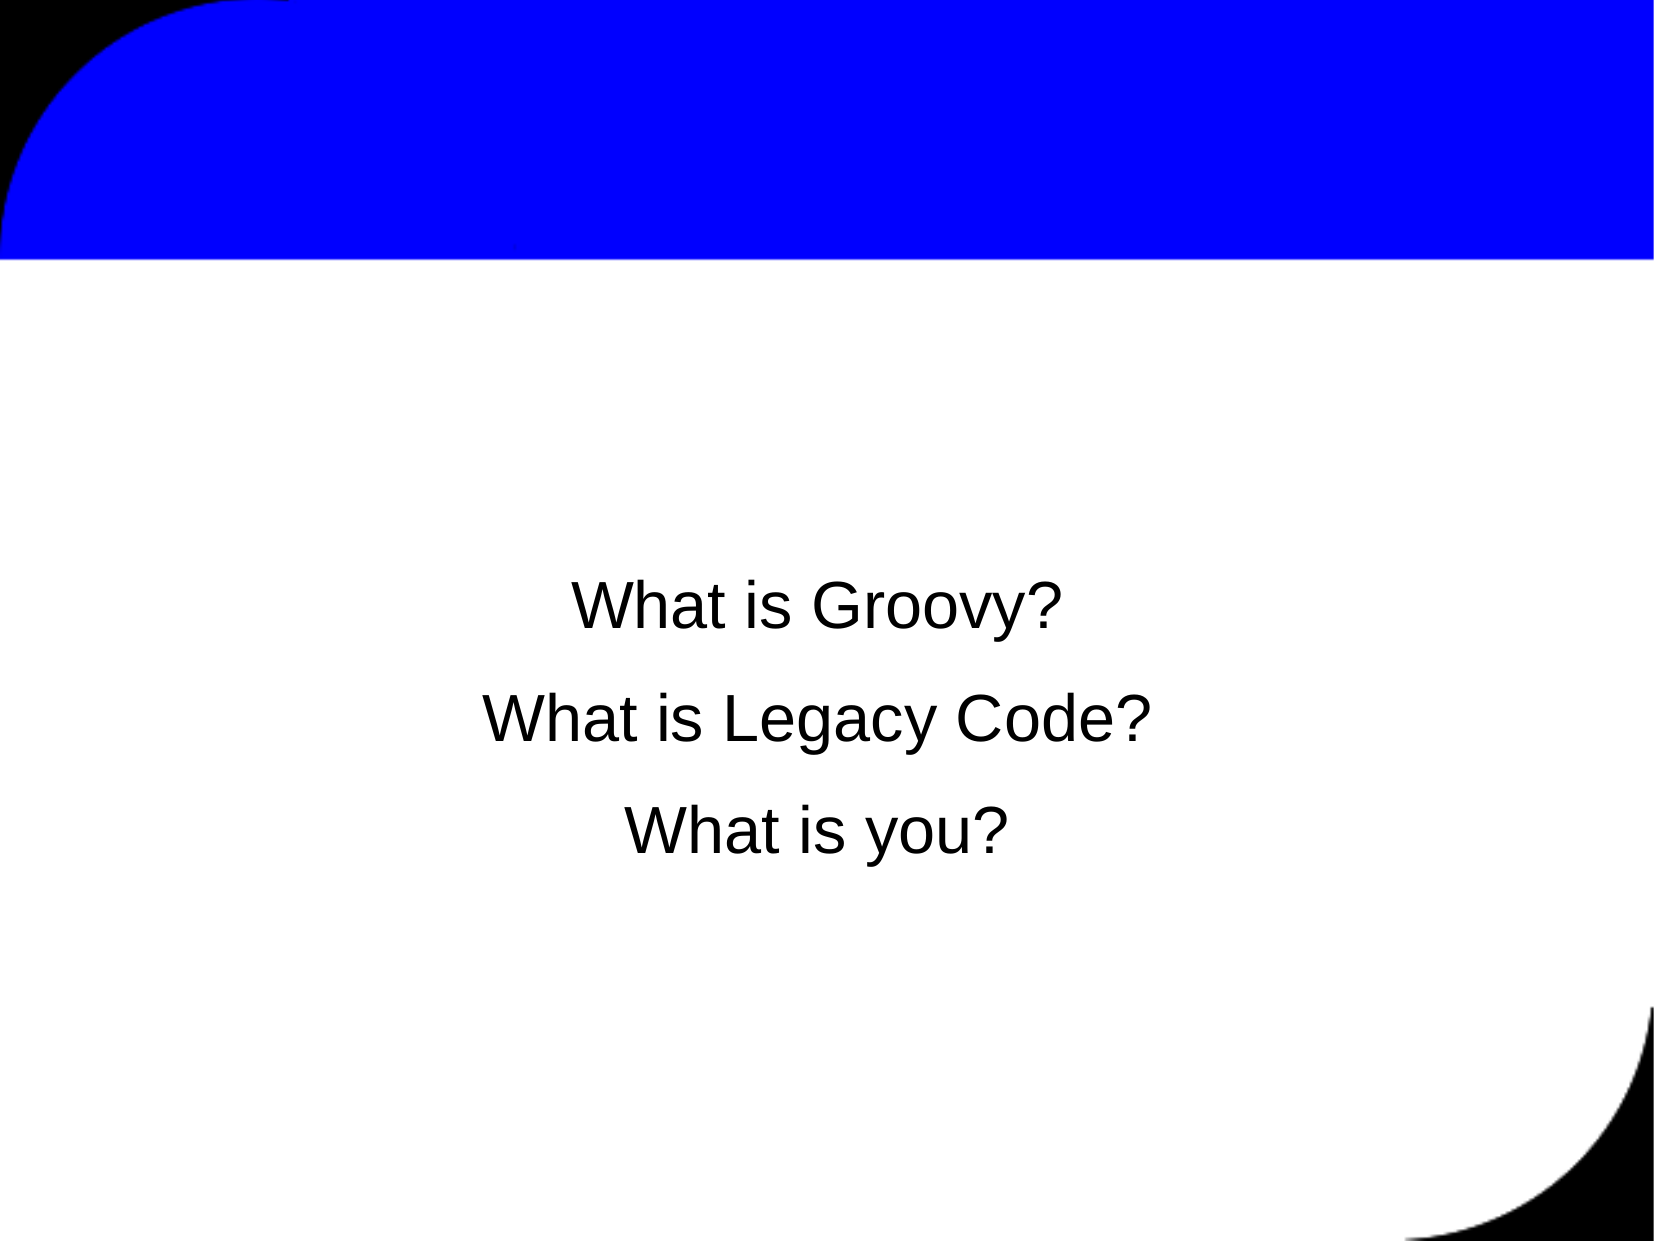

# What is Groovy?
What is Legacy Code?
What is you?